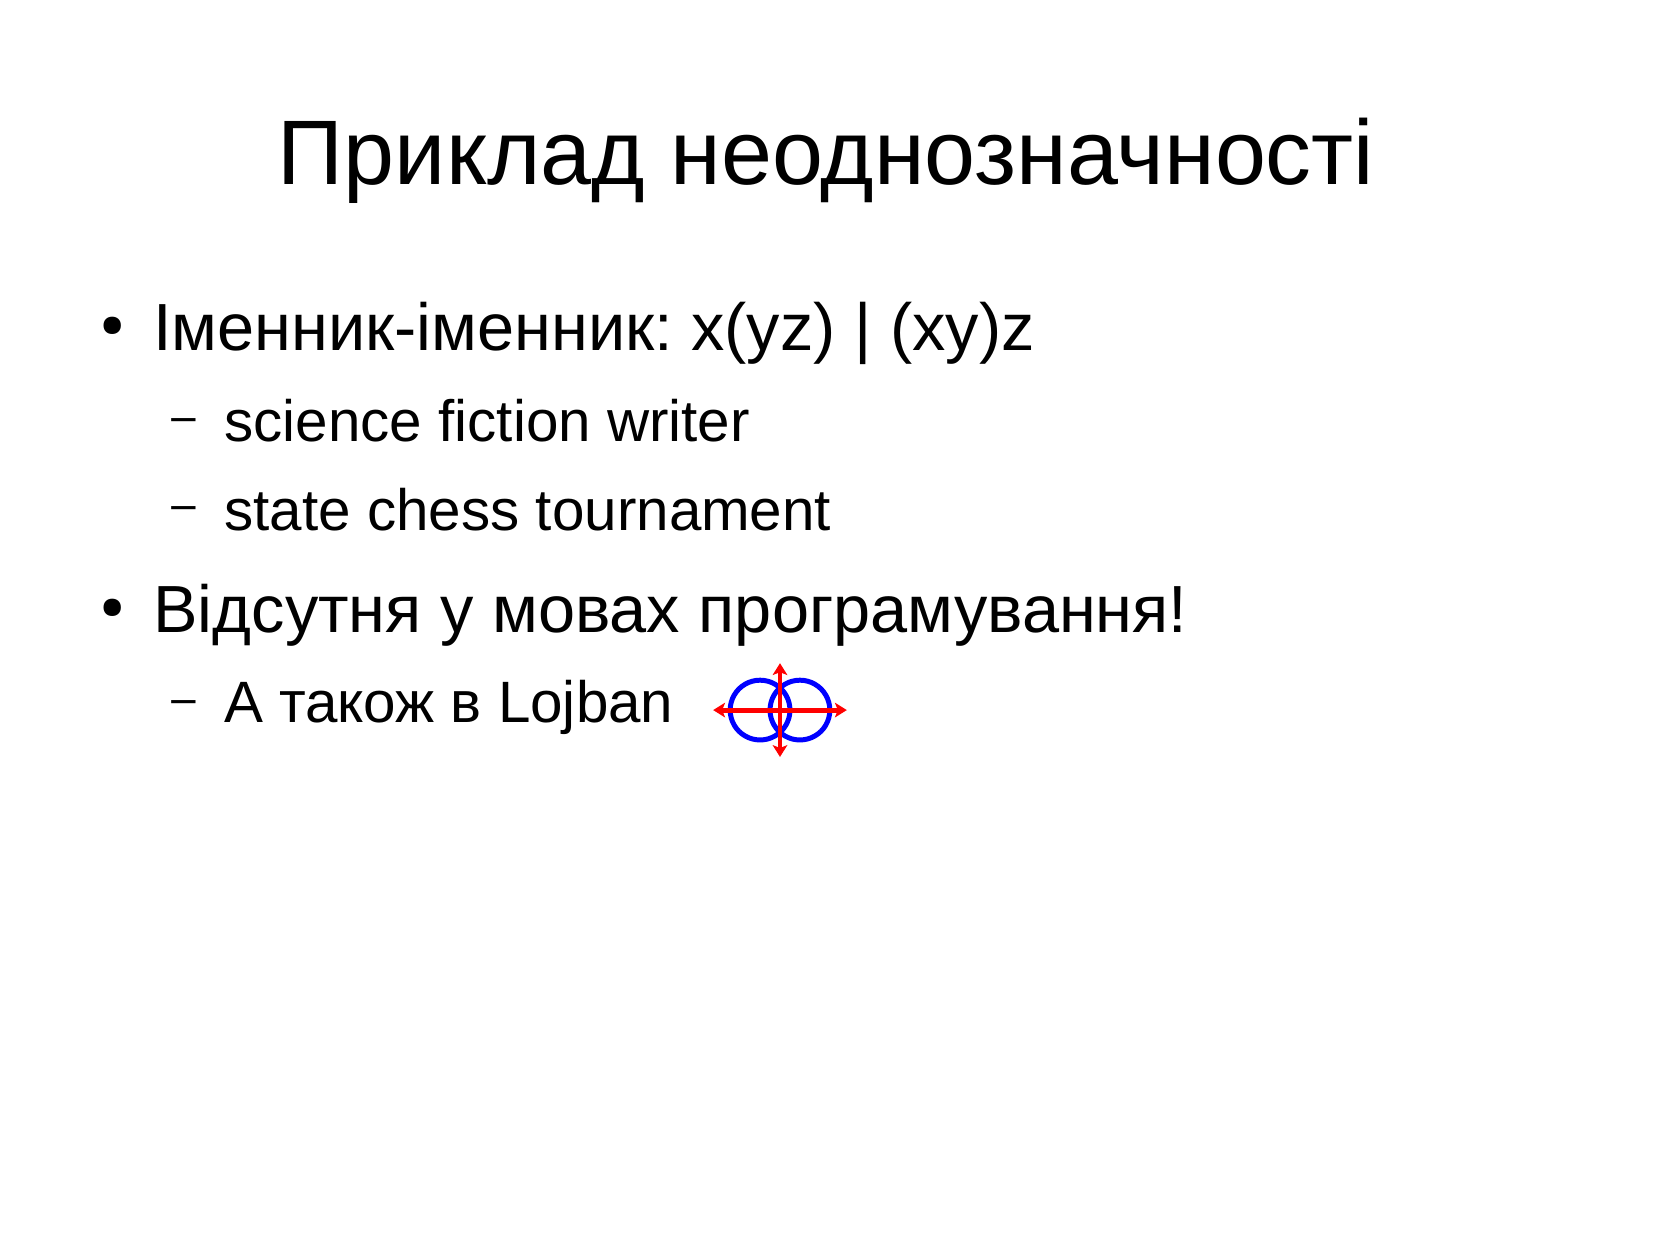

# Приклад неоднозначності
Іменник-іменник: x(yz) | (xy)z
science fiction writer
state chess tournament
Відсутня у мовах програмування!
А також в Lojban